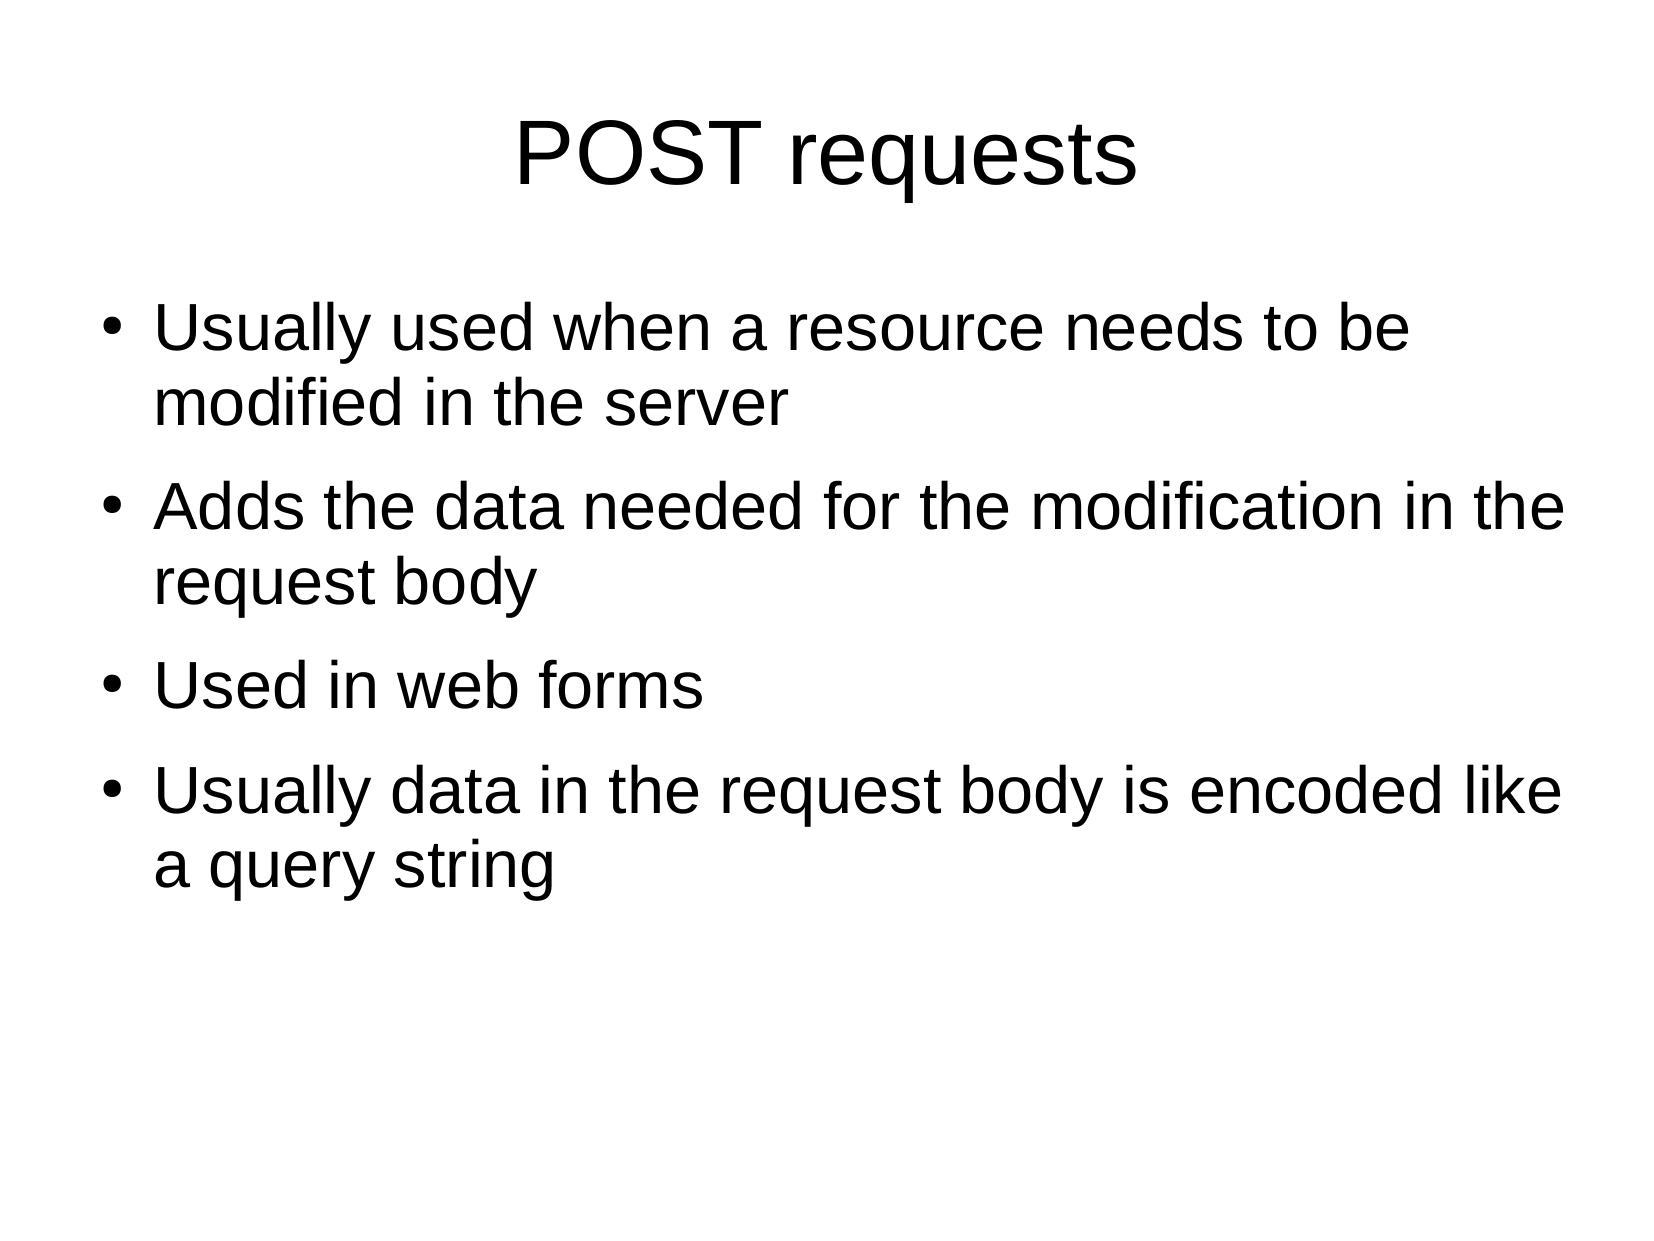

# POST requests
Usually used when a resource needs to be modified in the server
Adds the data needed for the modification in the request body
Used in web forms
Usually data in the request body is encoded like a query string